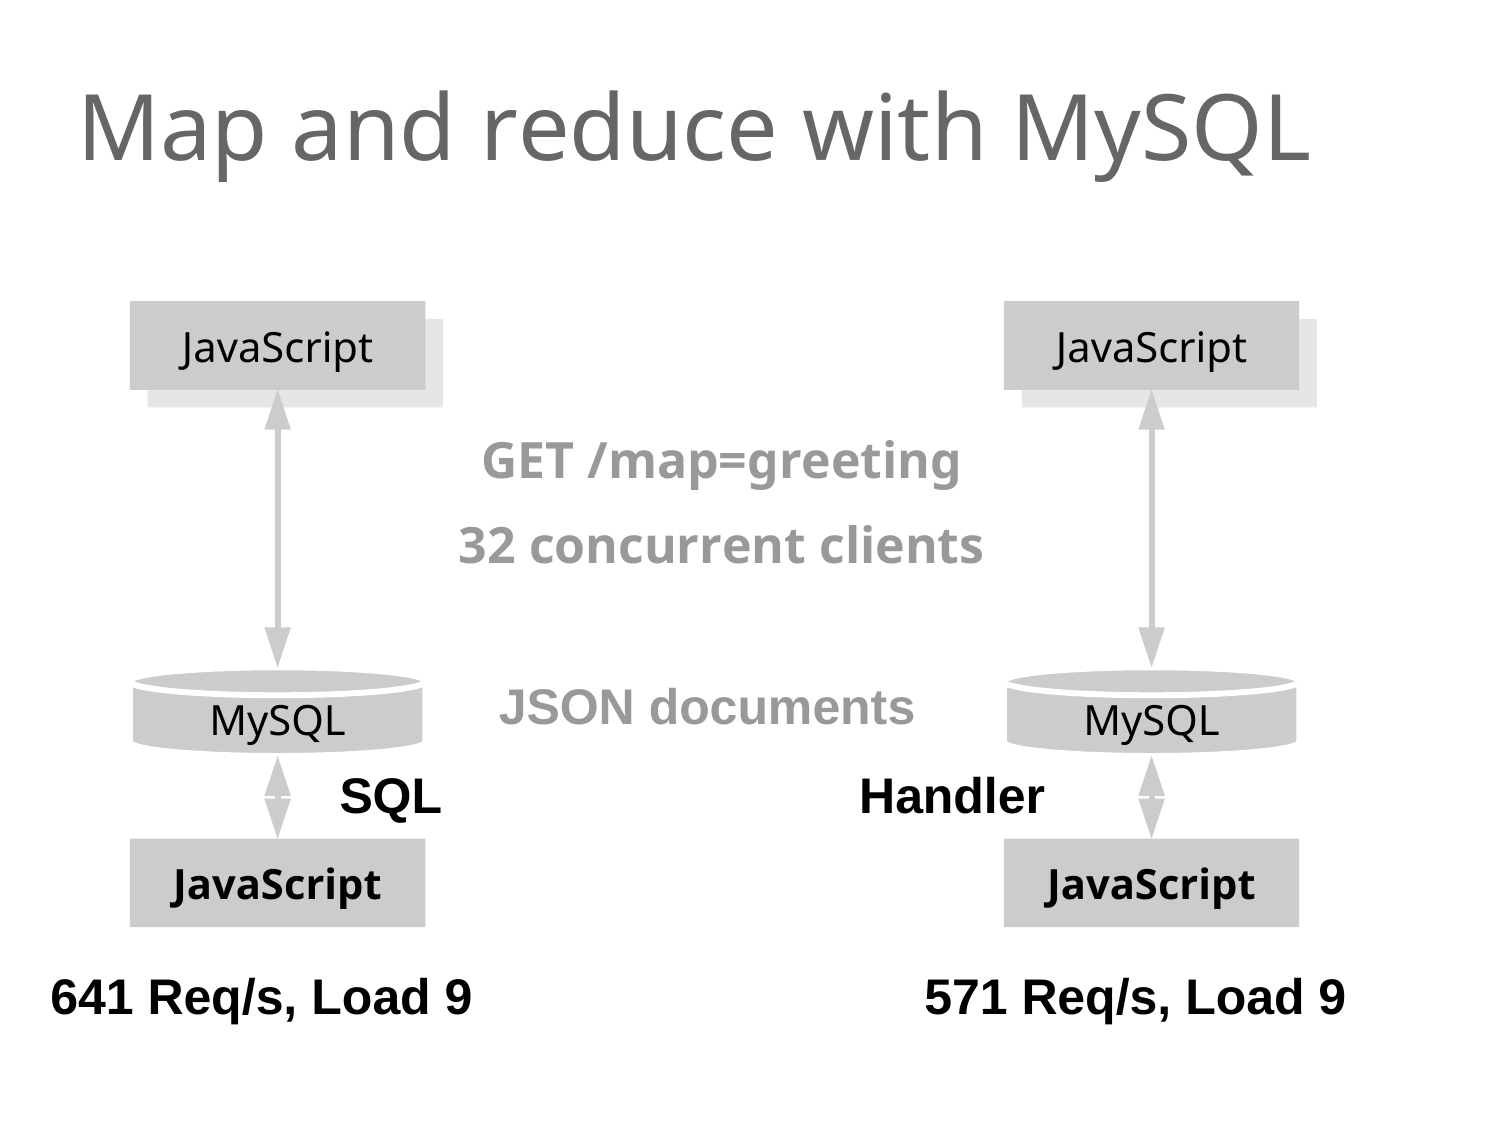

# Map and reduce with MySQL
JavaScript
JavaScript
JavaScript
JavaScript
GET /map=greeting
32 concurrent clients
MySQL
JSON documents
MySQL
SQL
Handler
JavaScript
JavaScript
641 Req/s, Load 9
571 Req/s, Load 9